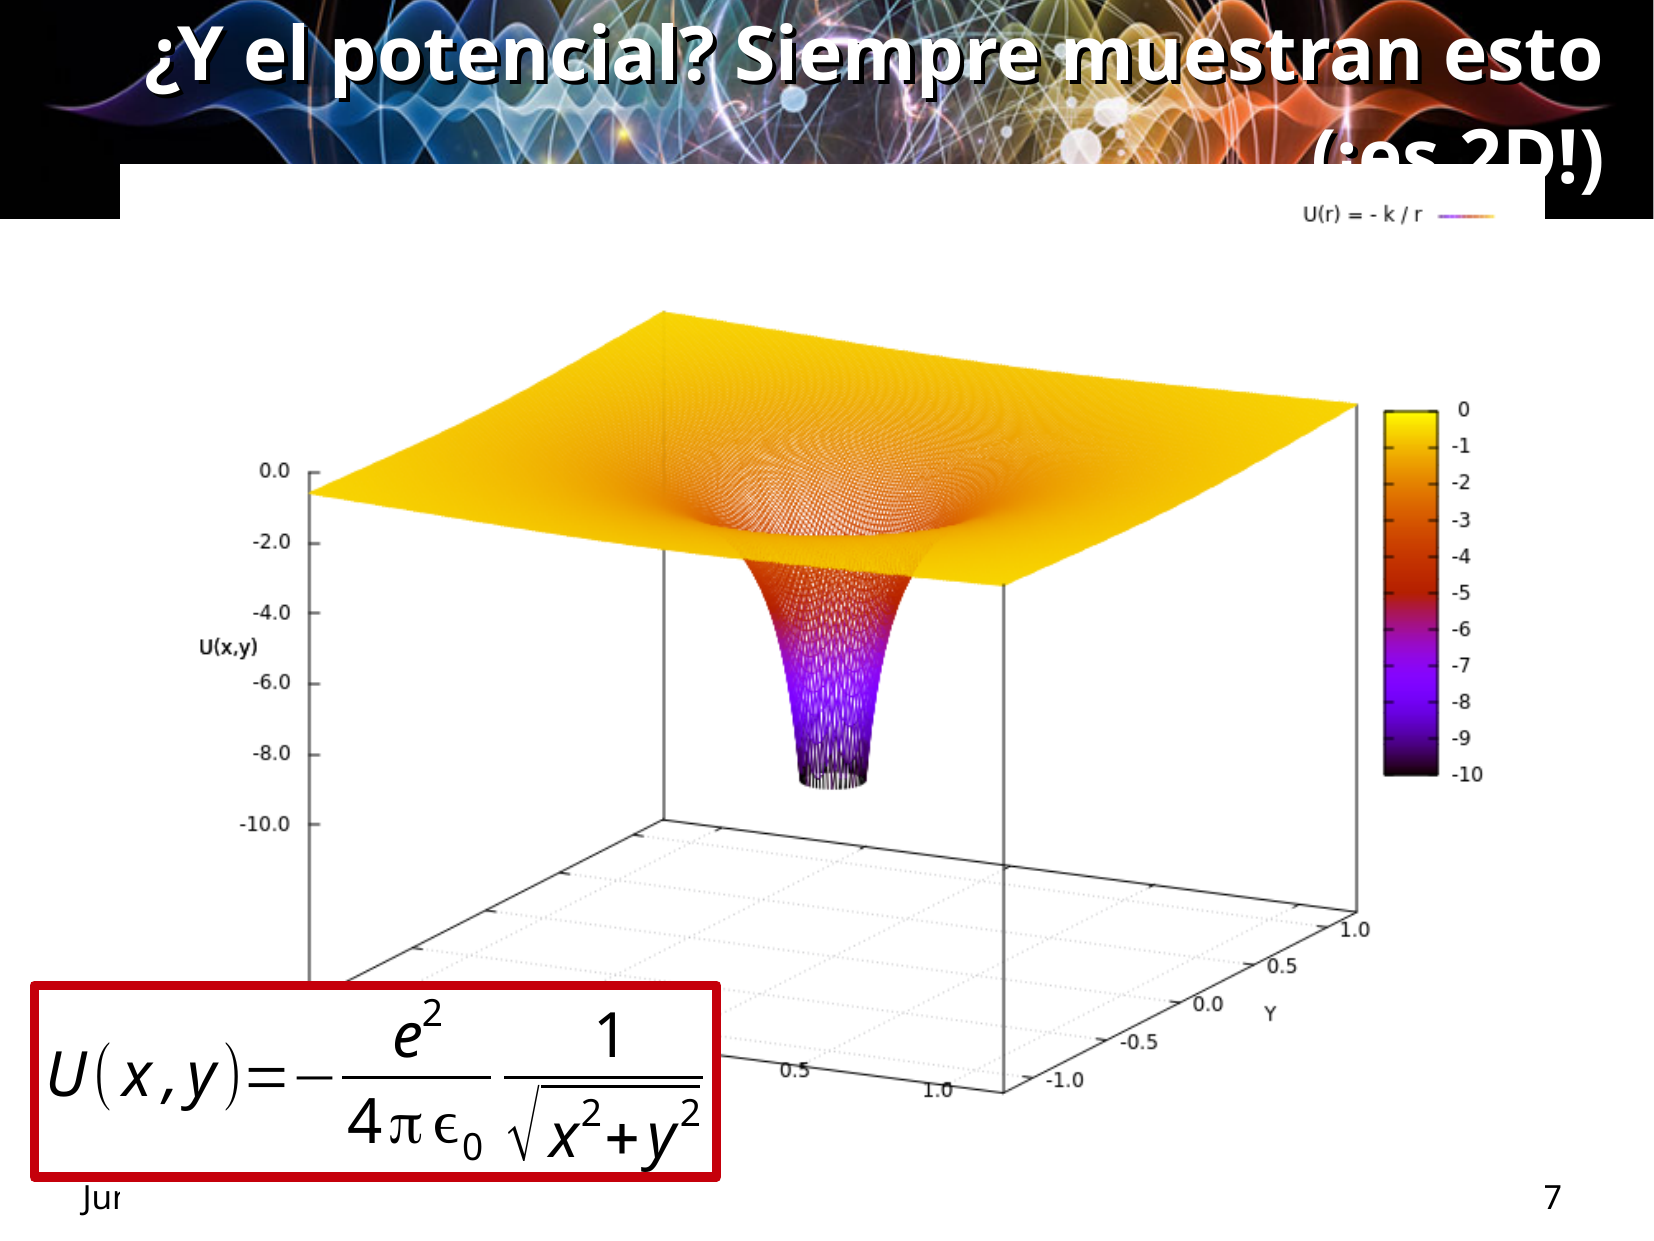

# ¿Y el potencial? Siempre muestran esto (¡es 2D!)
Jun 06, 2017
H. Asorey - Moderna A 2017 - U05C01
6